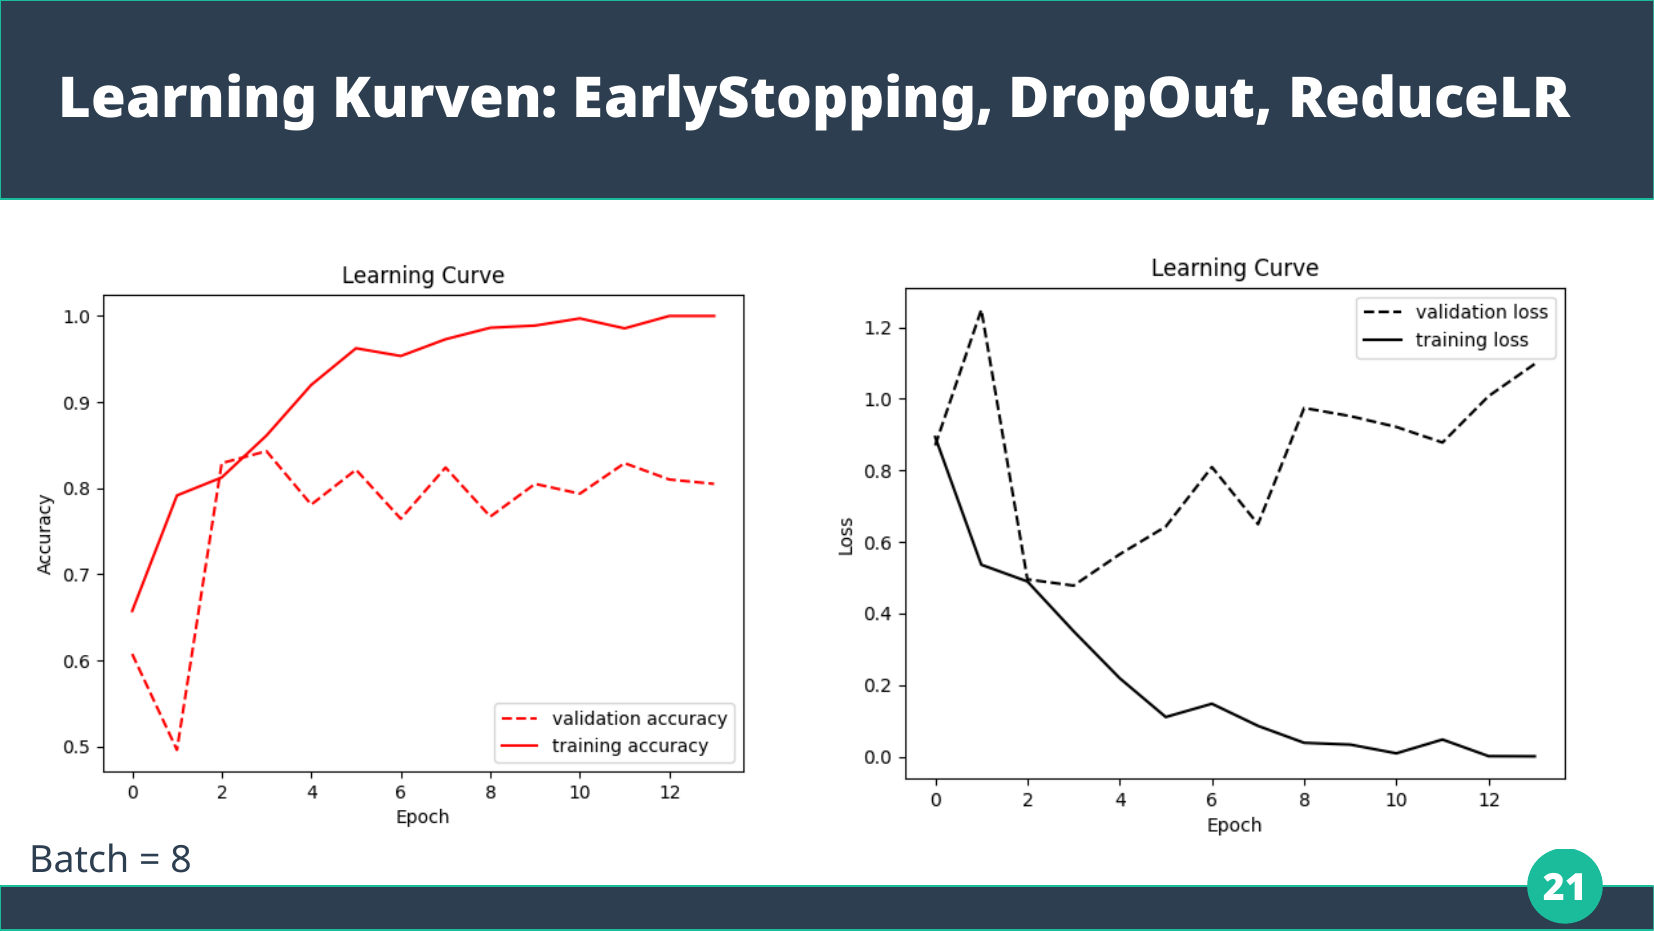

# Learning Kurven: EarlyStopping, DropOut, ReduceLR
Batch = 8
21